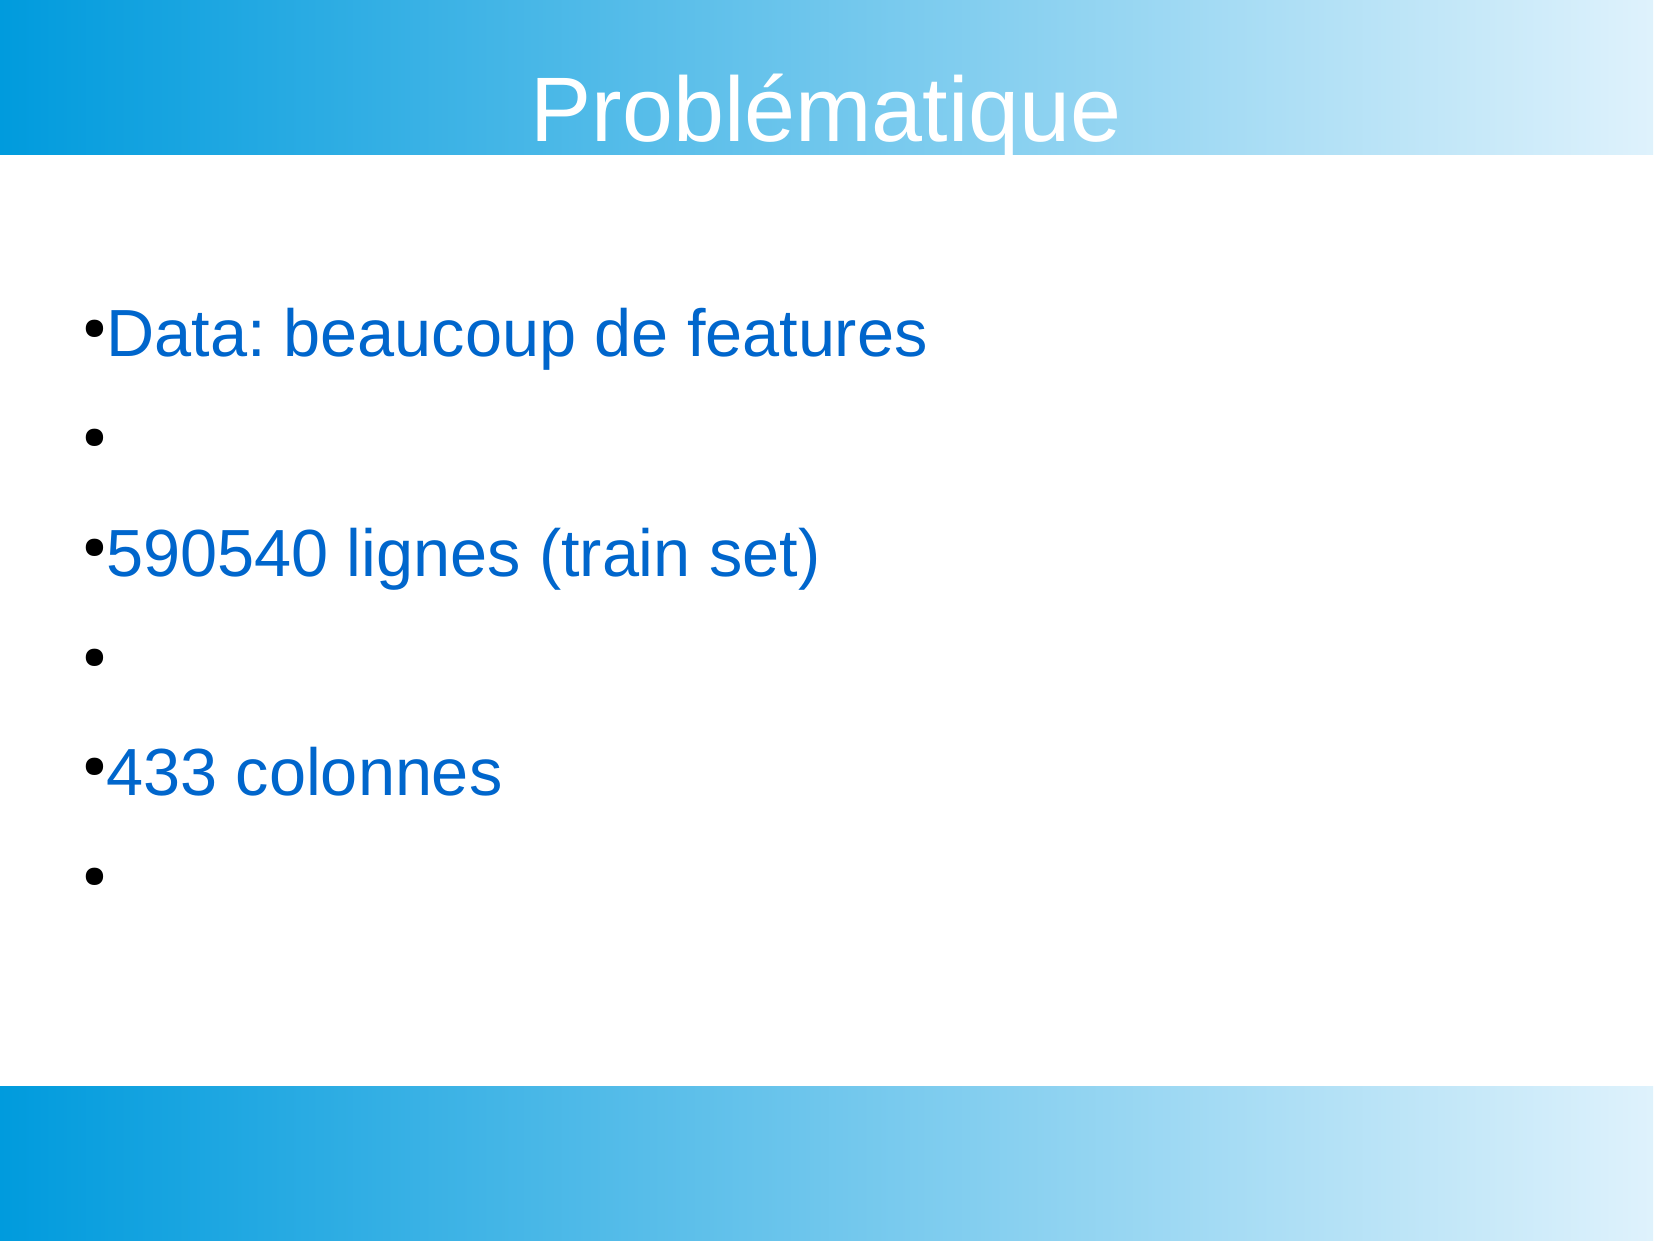

# Problématique
Data: beaucoup de features
590540 lignes (train set)
433 colonnes